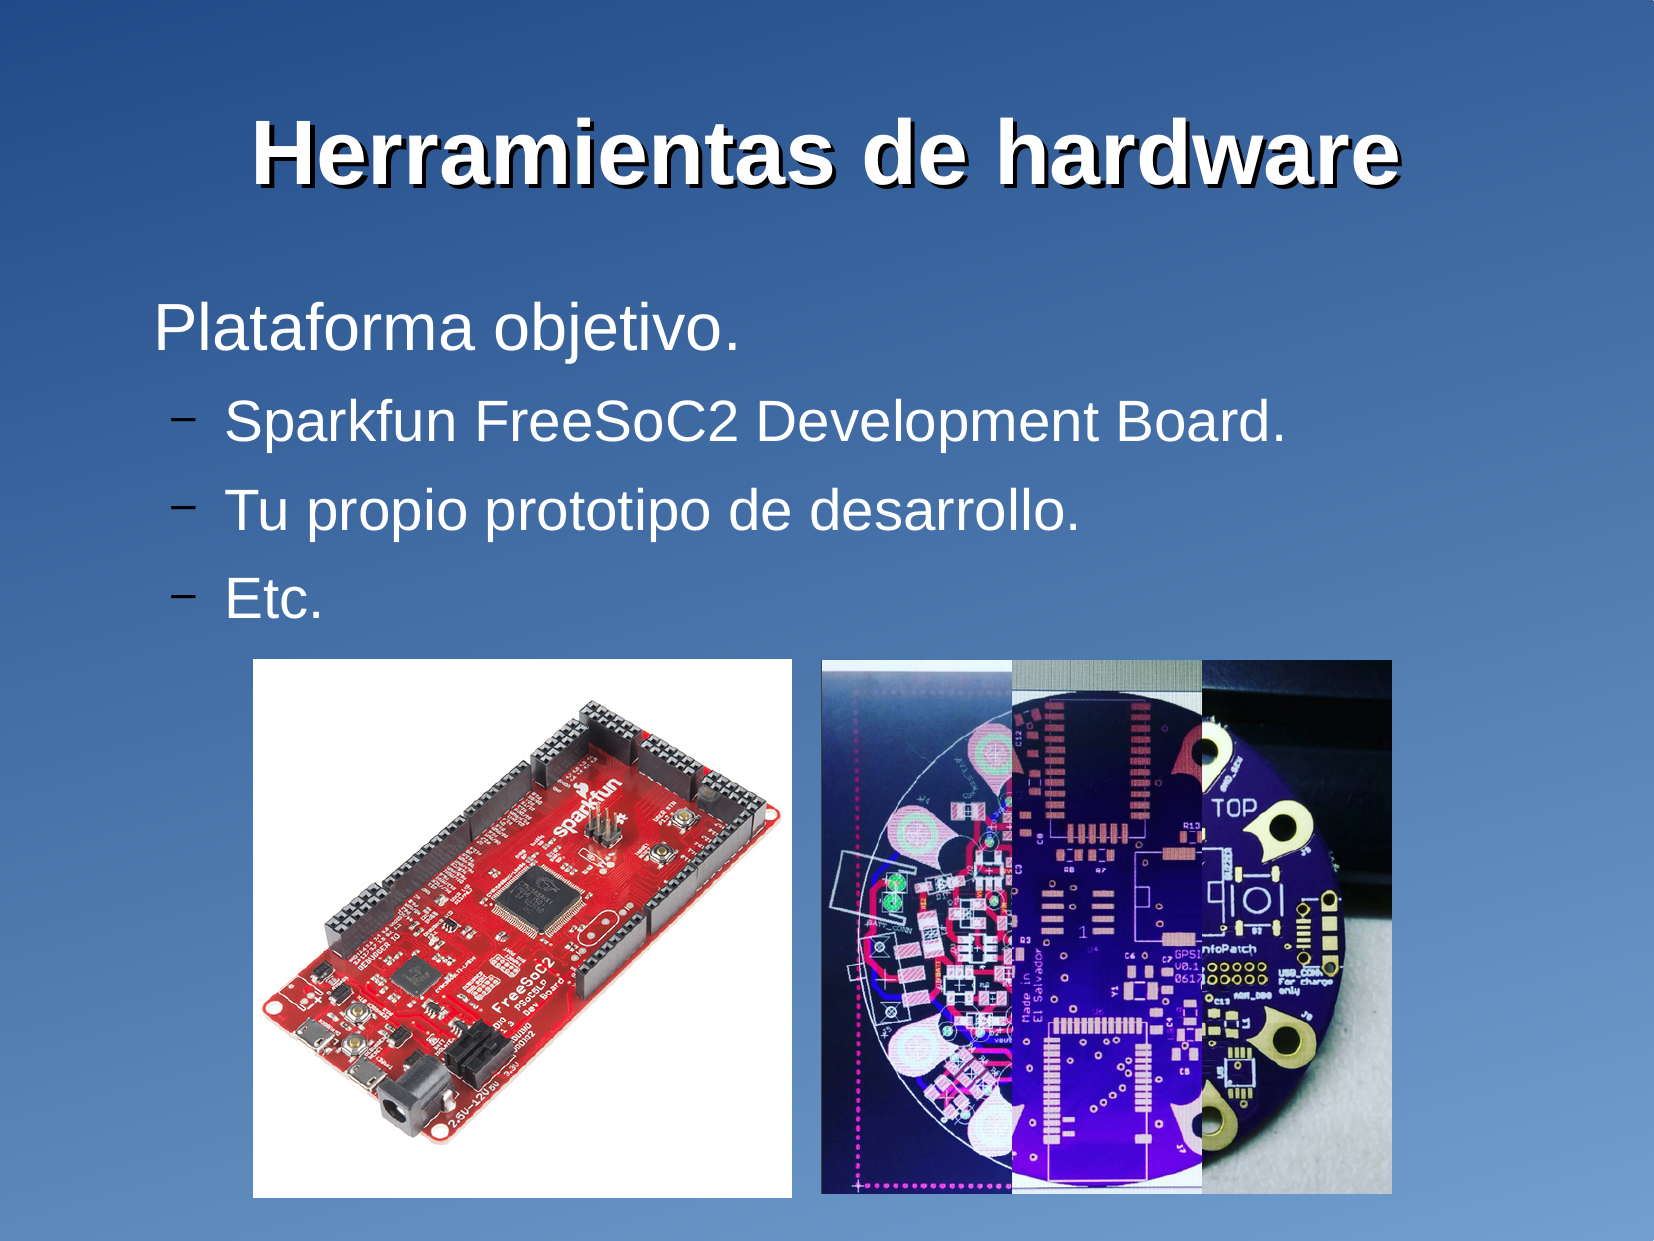

# Herramientas de hardware
Plataforma objetivo.
Sparkfun FreeSoC2 Development Board.
Tu propio prototipo de desarrollo.
Etc.